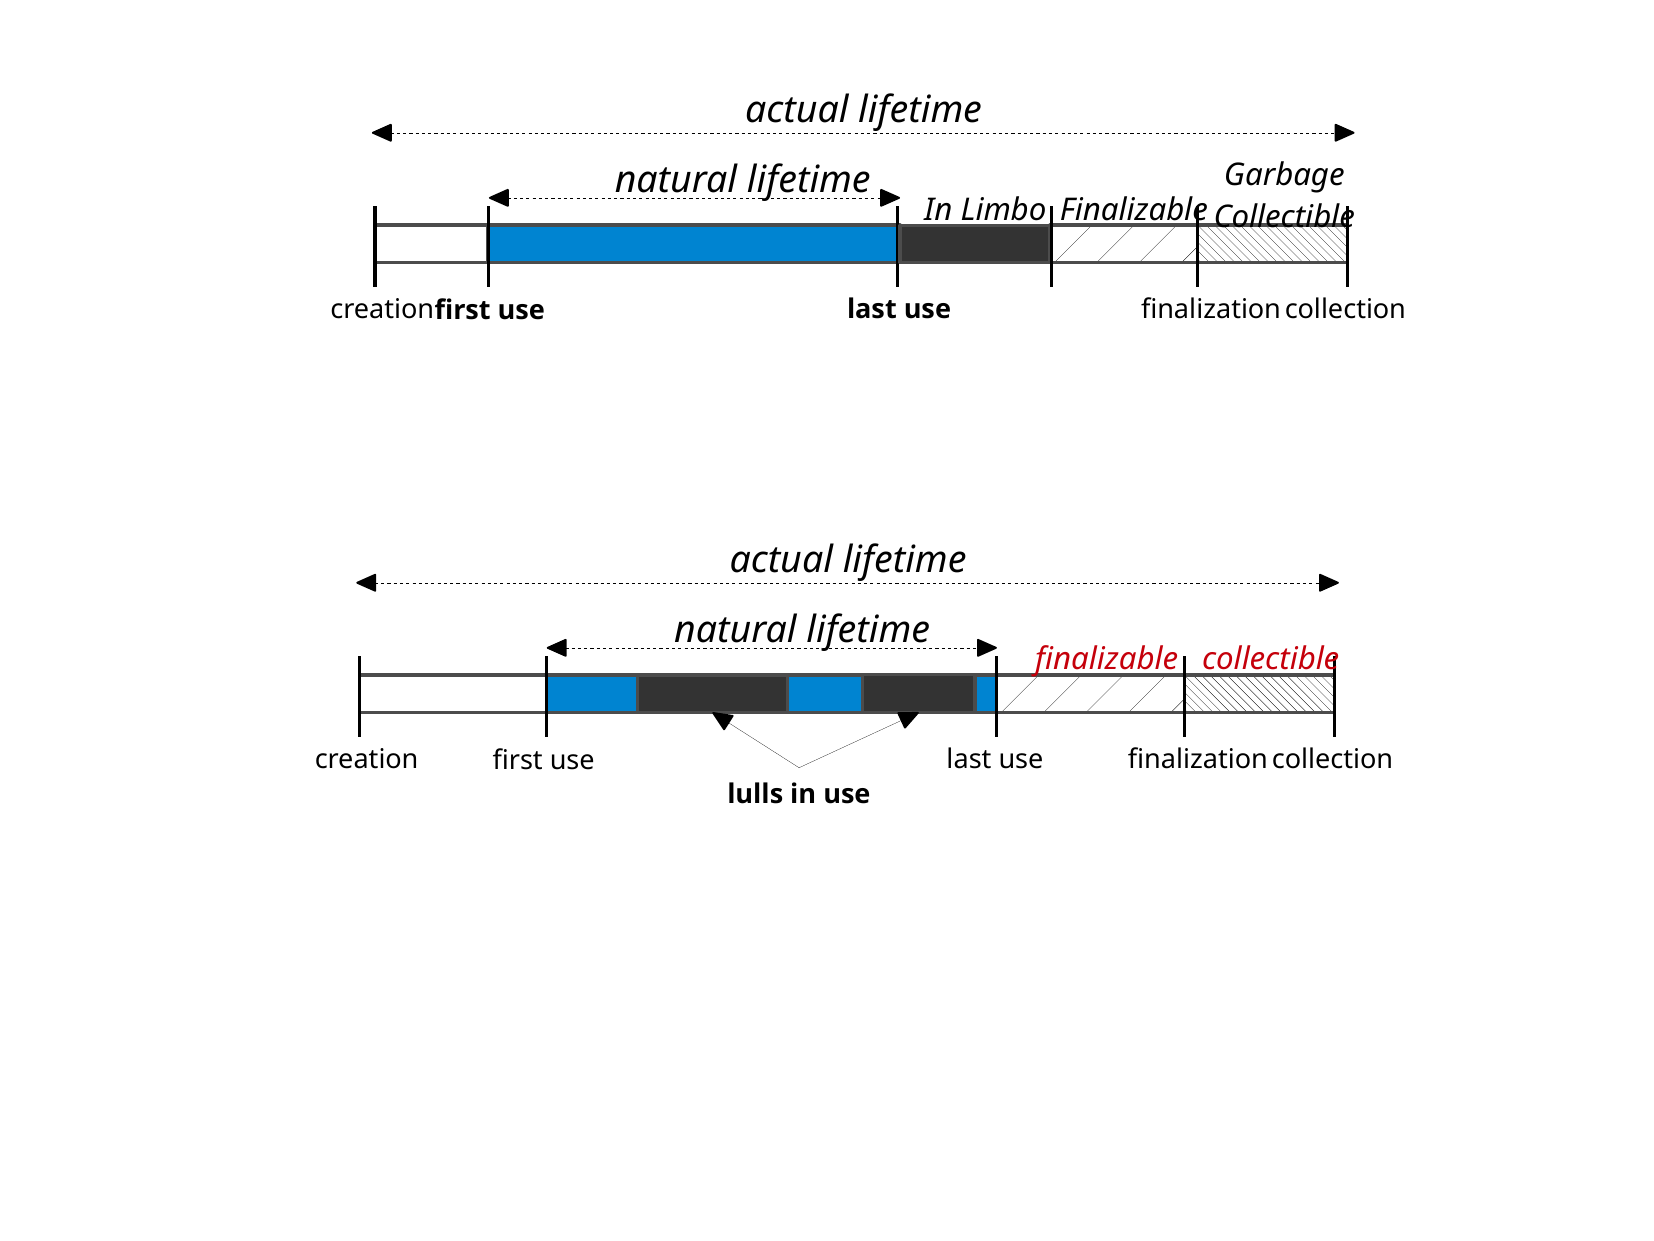

actual lifetime
Garbage
Collectible
natural lifetime
In Limbo
Finalizable
creation
last use
finalization
collection
first use
actual lifetime
natural lifetime
finalizable
collectible
creation
last use
finalization
collection
first use
lulls in use